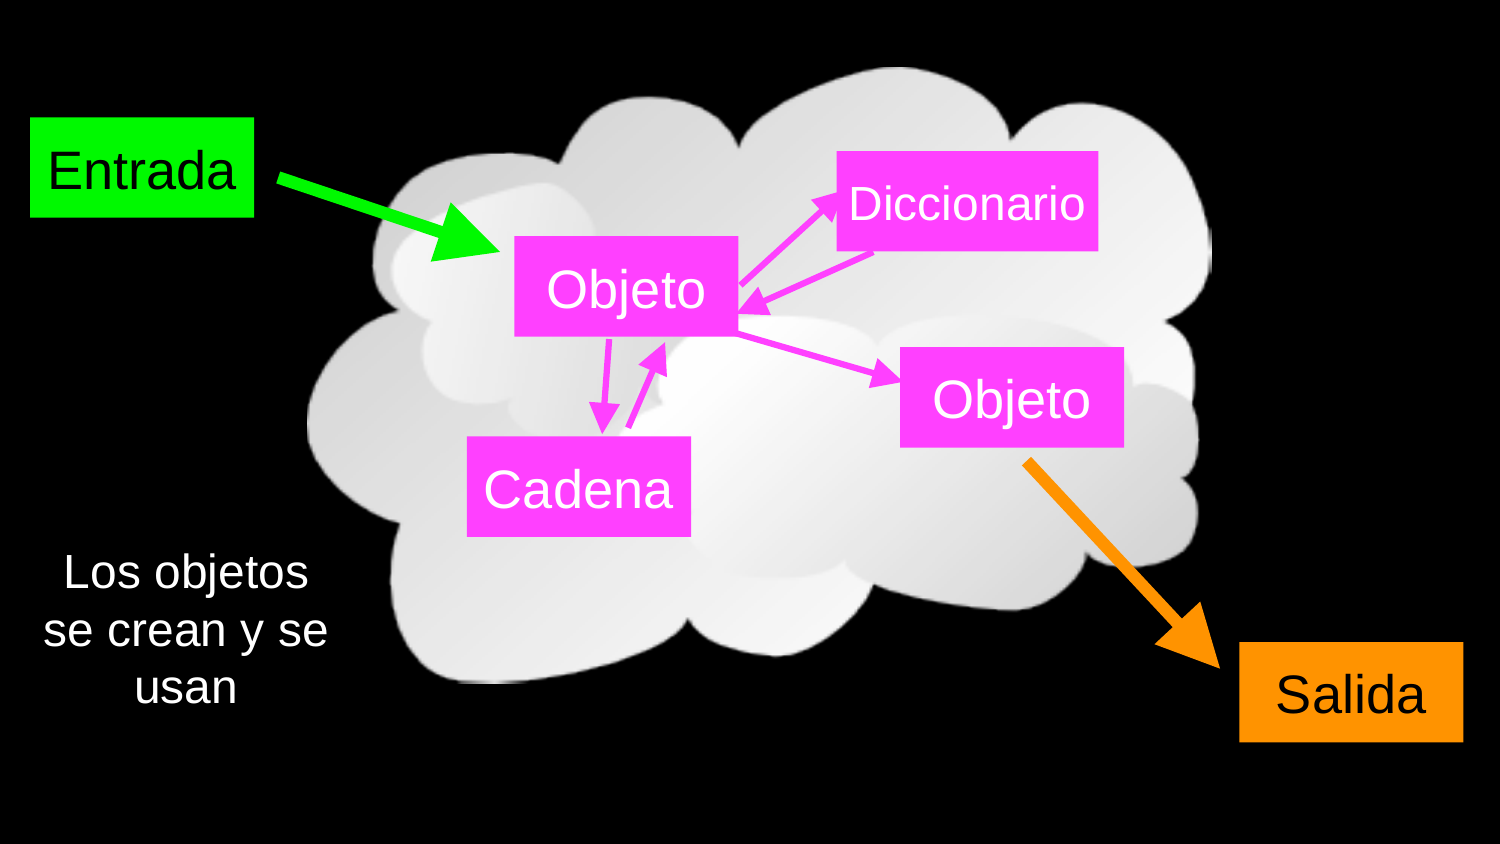

Entrada
Diccionario
Objeto
Objeto
Cadena
Los objetos se crean y se usan
Salida